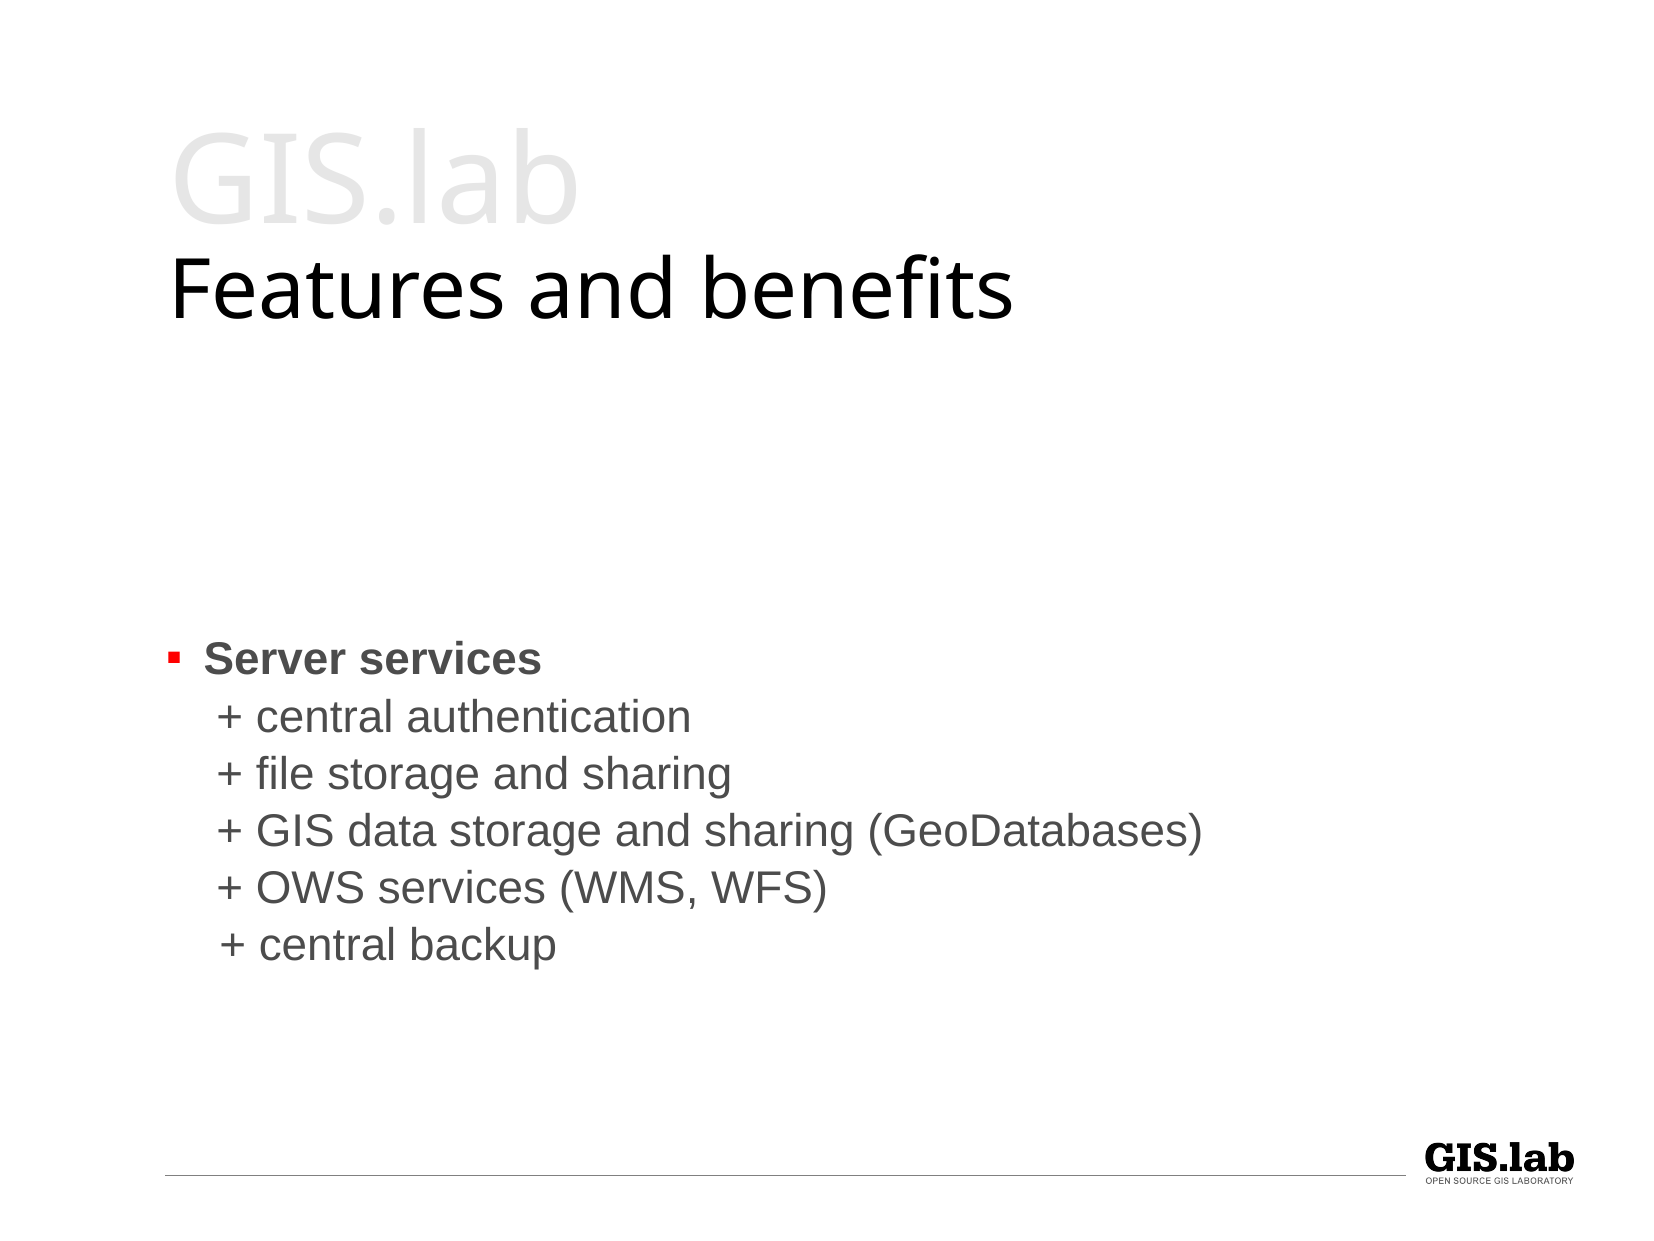

GIS.lab
Features and benefits
Server services
 + central authentication
 + file storage and sharing
 + GIS data storage and sharing (GeoDatabases)
 + OWS services (WMS, WFS)
 + central backup